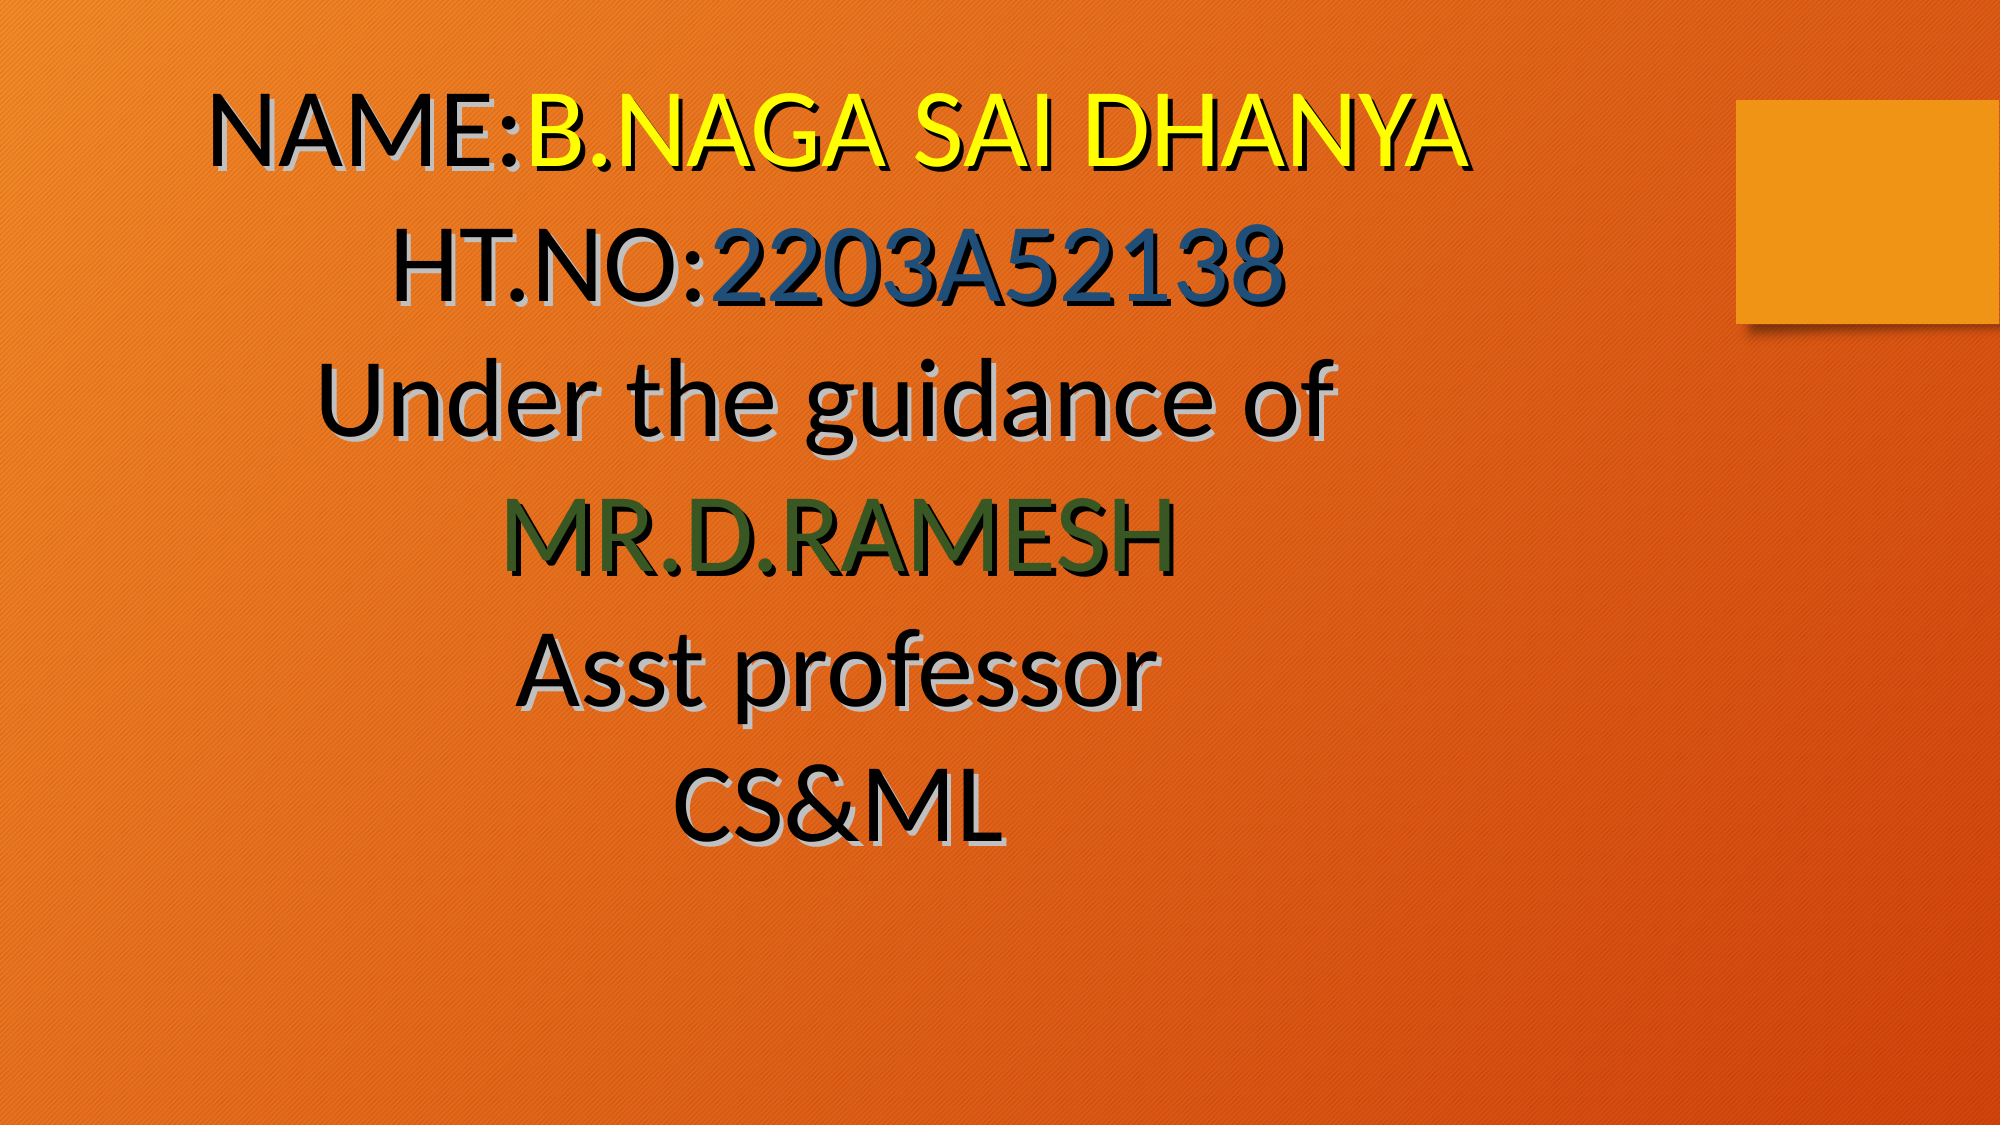

NAME:B.NAGA SAI DHANYA
HT.NO:2203A52138
Under the guidance of
MR.D.RAMESH
Asst professor
CS&ML